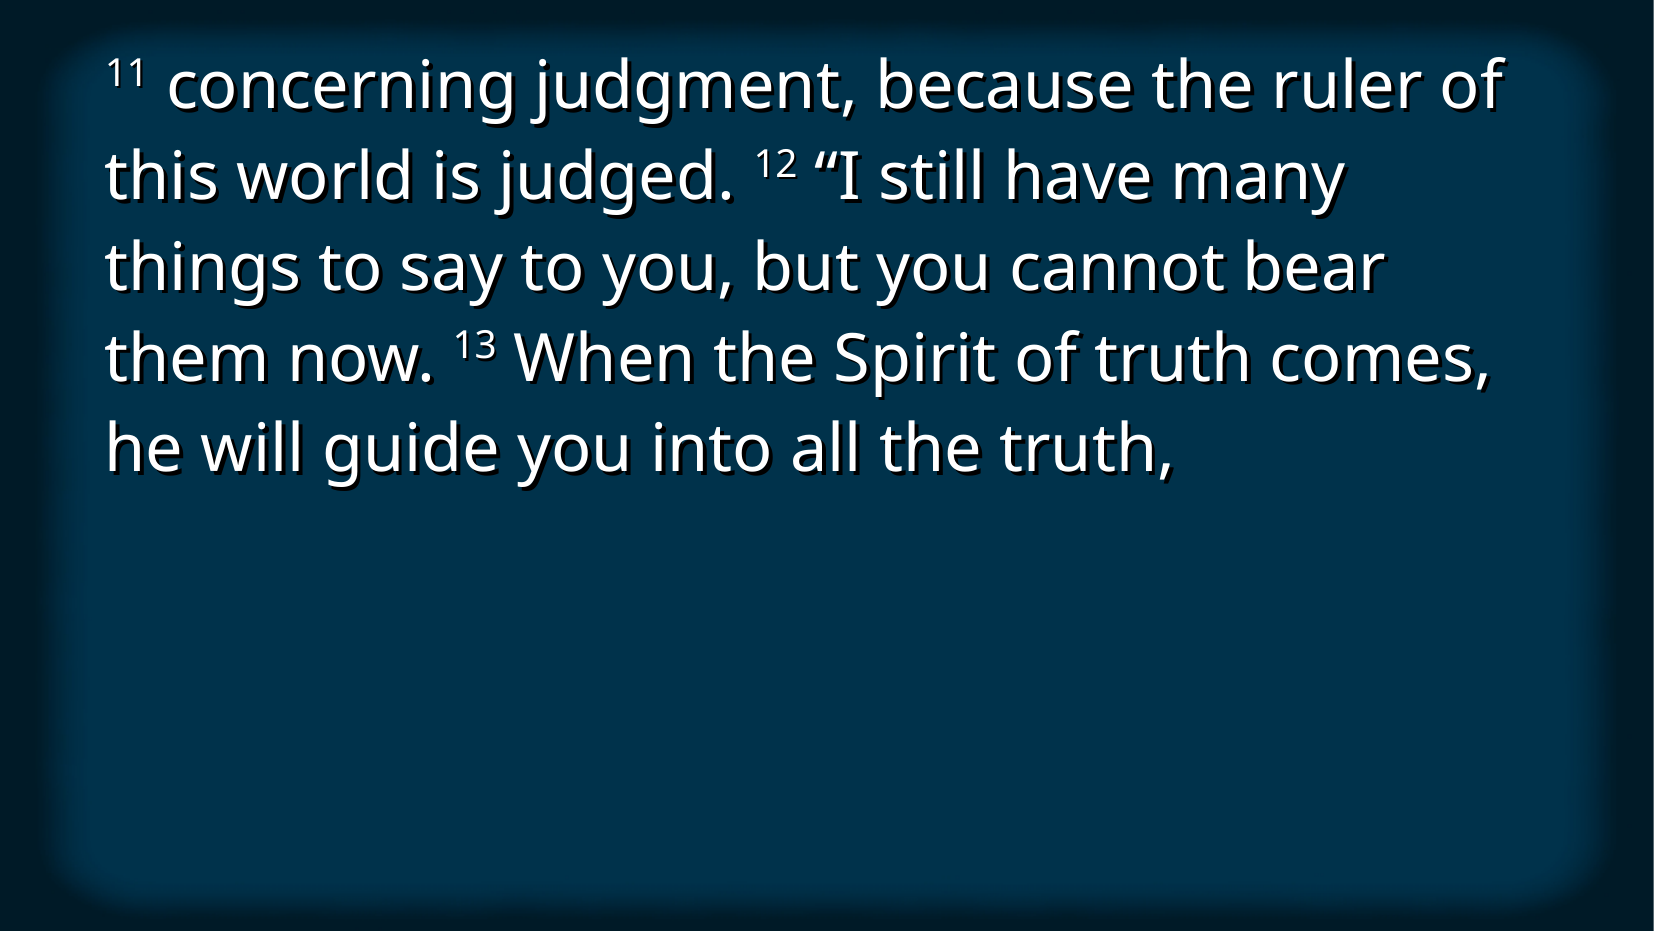

11 concerning judgment, because the ruler of this world is judged. 12 “I still have many things to say to you, but you cannot bear them now. 13 When the Spirit of truth comes, he will guide you into all the truth,